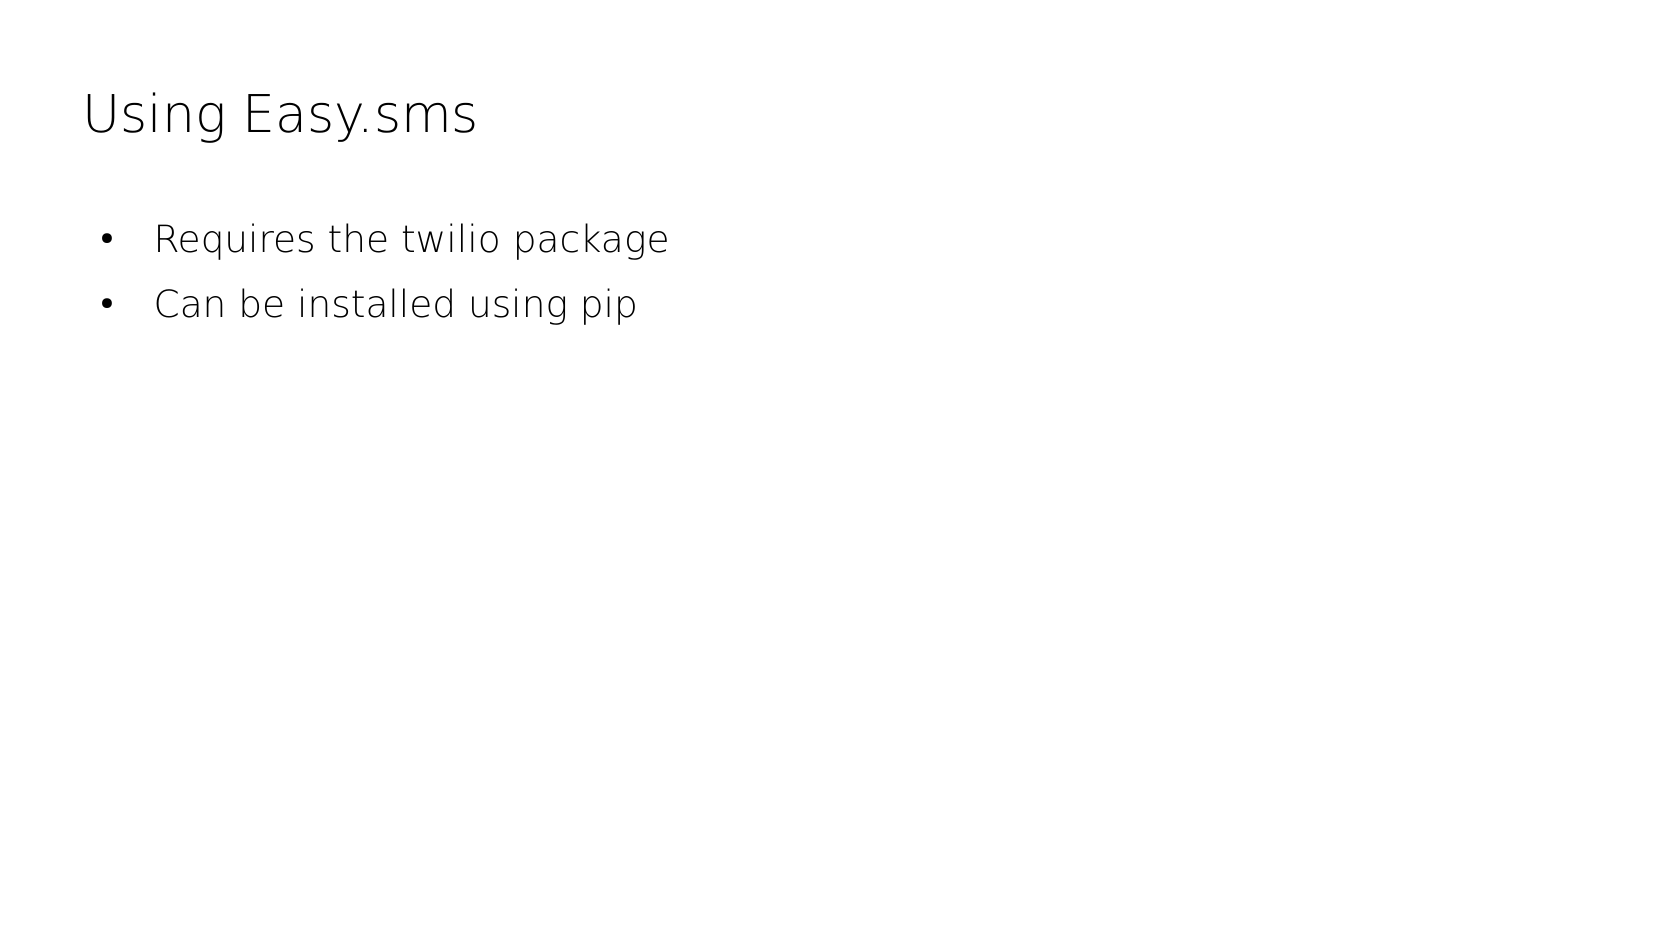

# Using Easy.sms
Requires the twilio package
Can be installed using pip